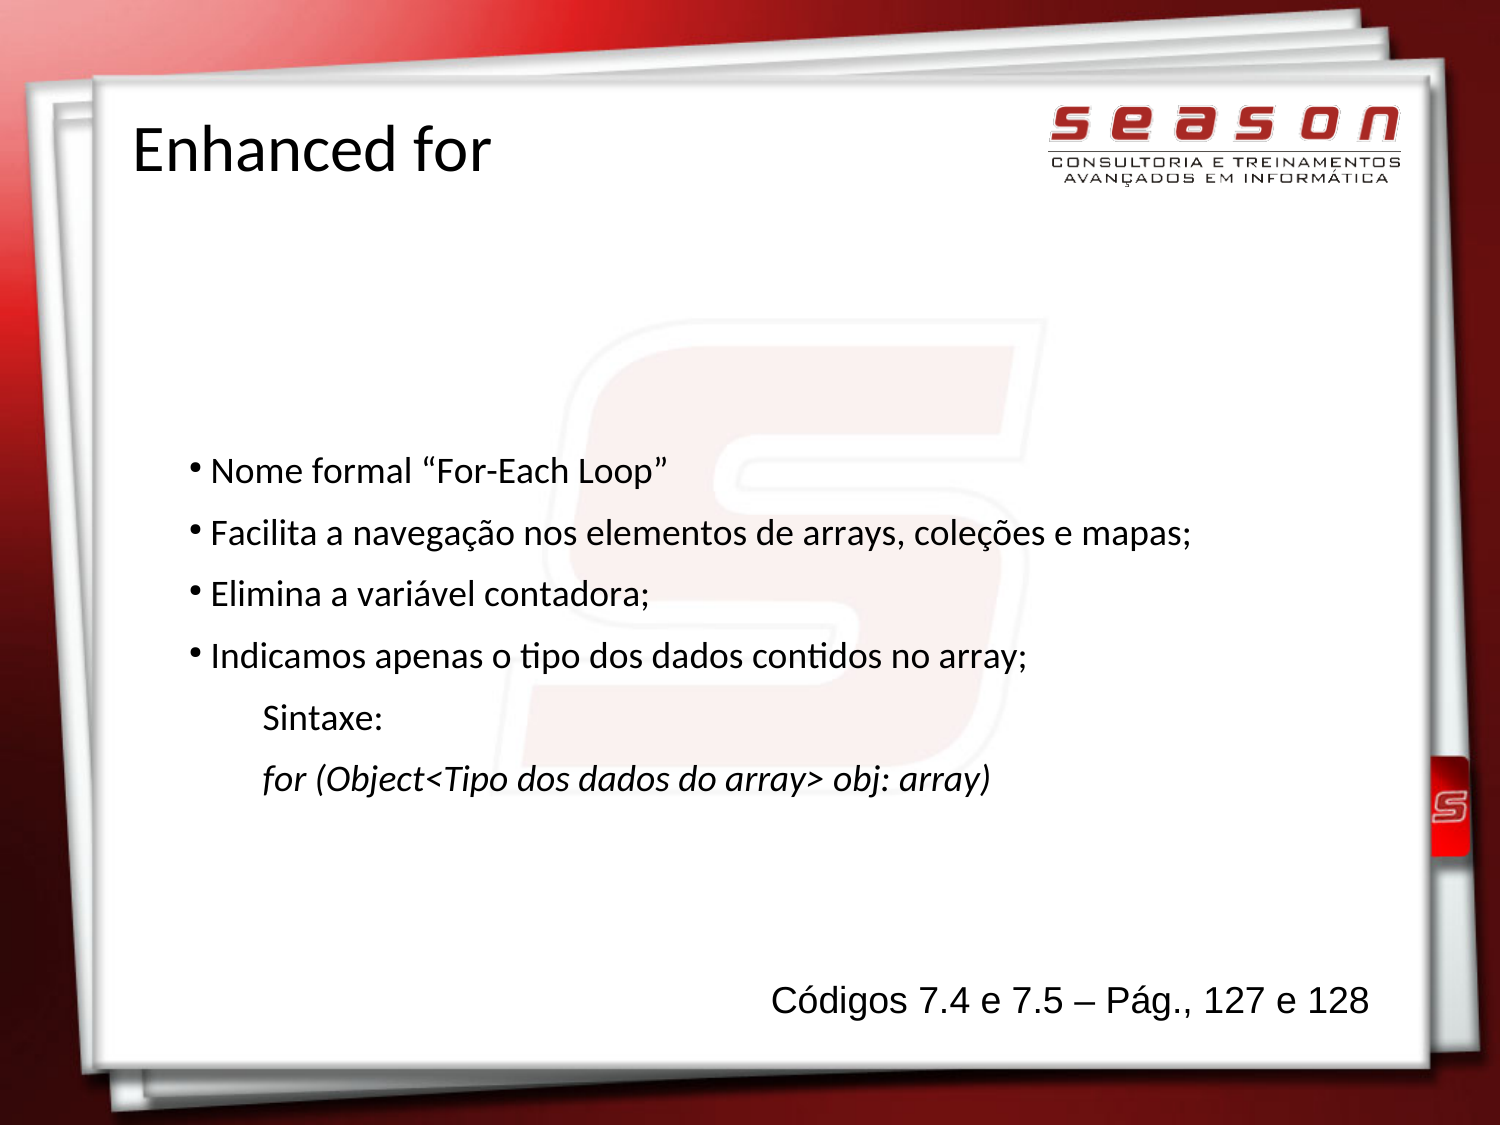

# Enhanced for
 Nome formal “For-Each Loop”
 Facilita a navegação nos elementos de arrays, coleções e mapas;
 Elimina a variável contadora;
 Indicamos apenas o tipo dos dados contidos no array;
	Sintaxe:
	for (Object<Tipo dos dados do array> obj: array)
Códigos 7.4 e 7.5 – Pág., 127 e 128